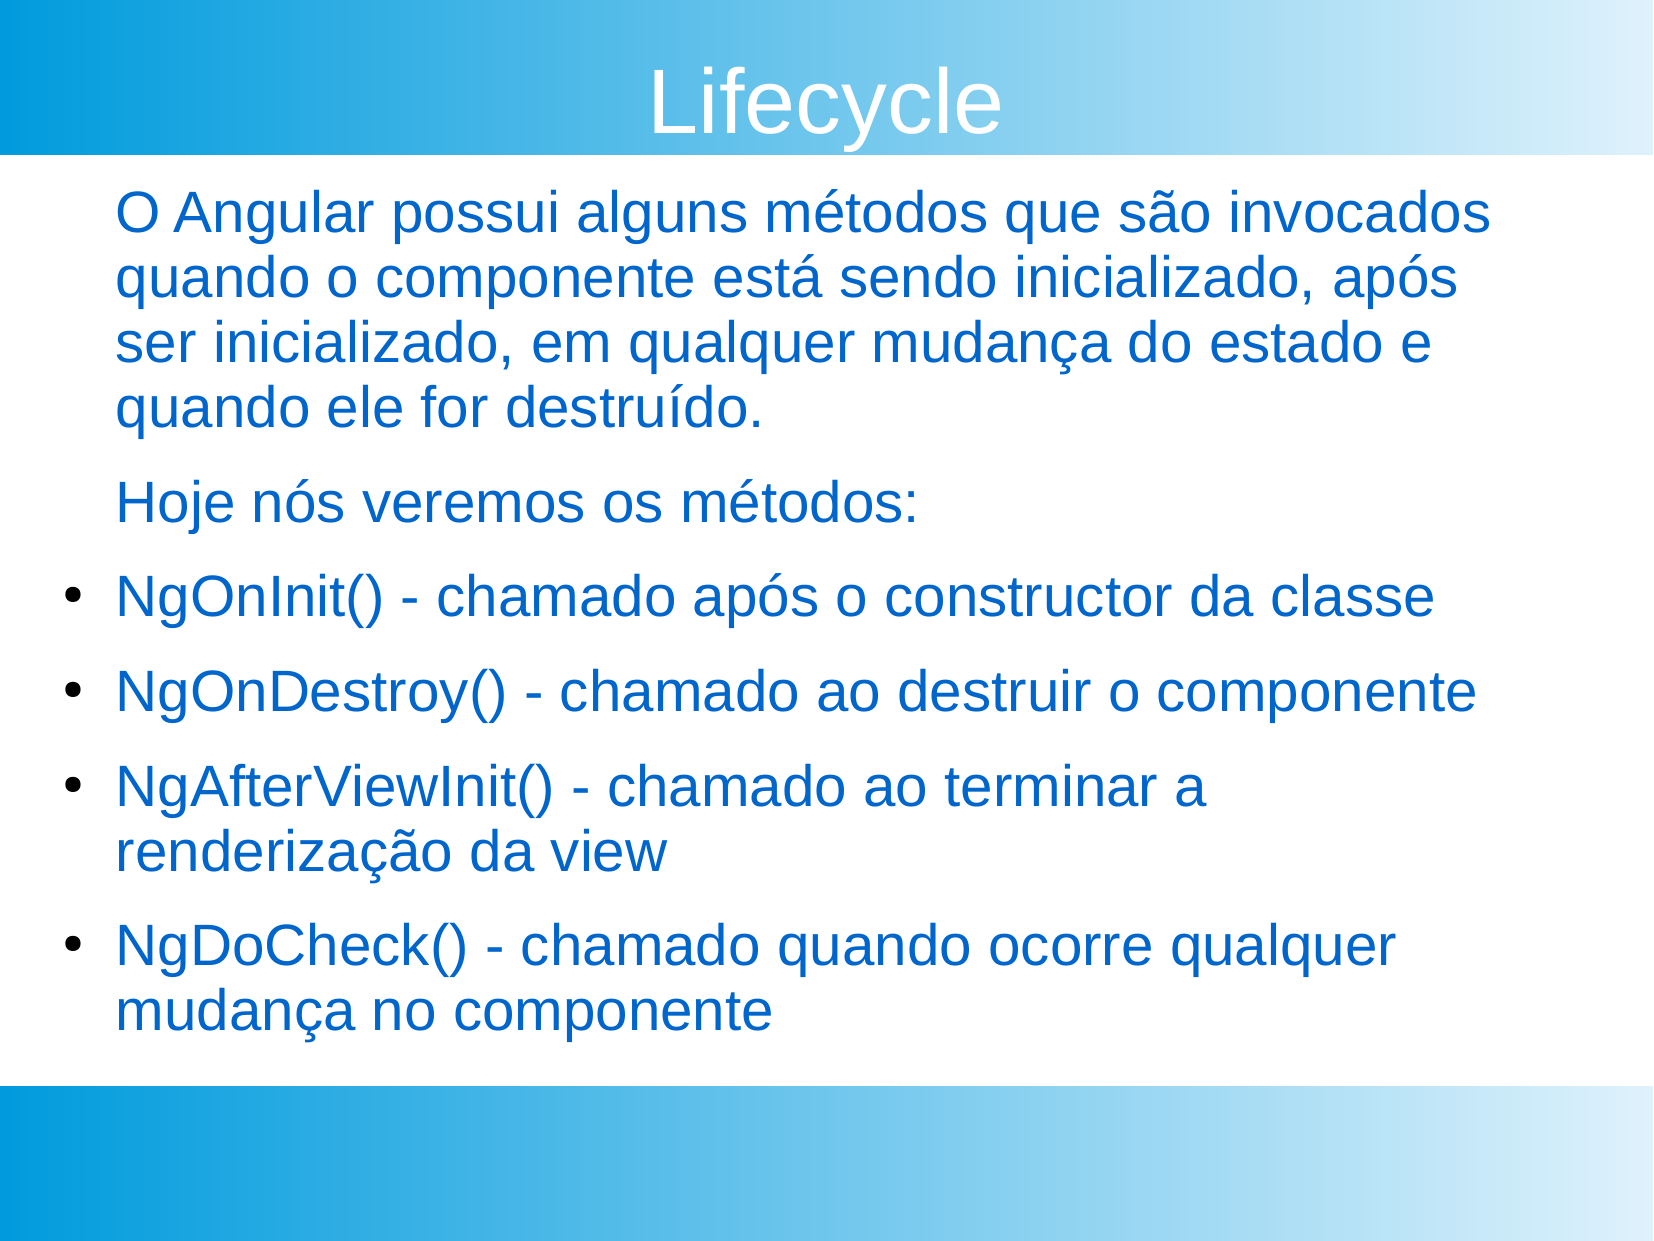

# Lifecycle
O Angular possui alguns métodos que são invocados quando o componente está sendo inicializado, após ser inicializado, em qualquer mudança do estado e quando ele for destruído.
Hoje nós veremos os métodos:
NgOnInit() - chamado após o constructor da classe
NgOnDestroy() - chamado ao destruir o componente
NgAfterViewInit() - chamado ao terminar a renderização da view
NgDoCheck() - chamado quando ocorre qualquer mudança no componente